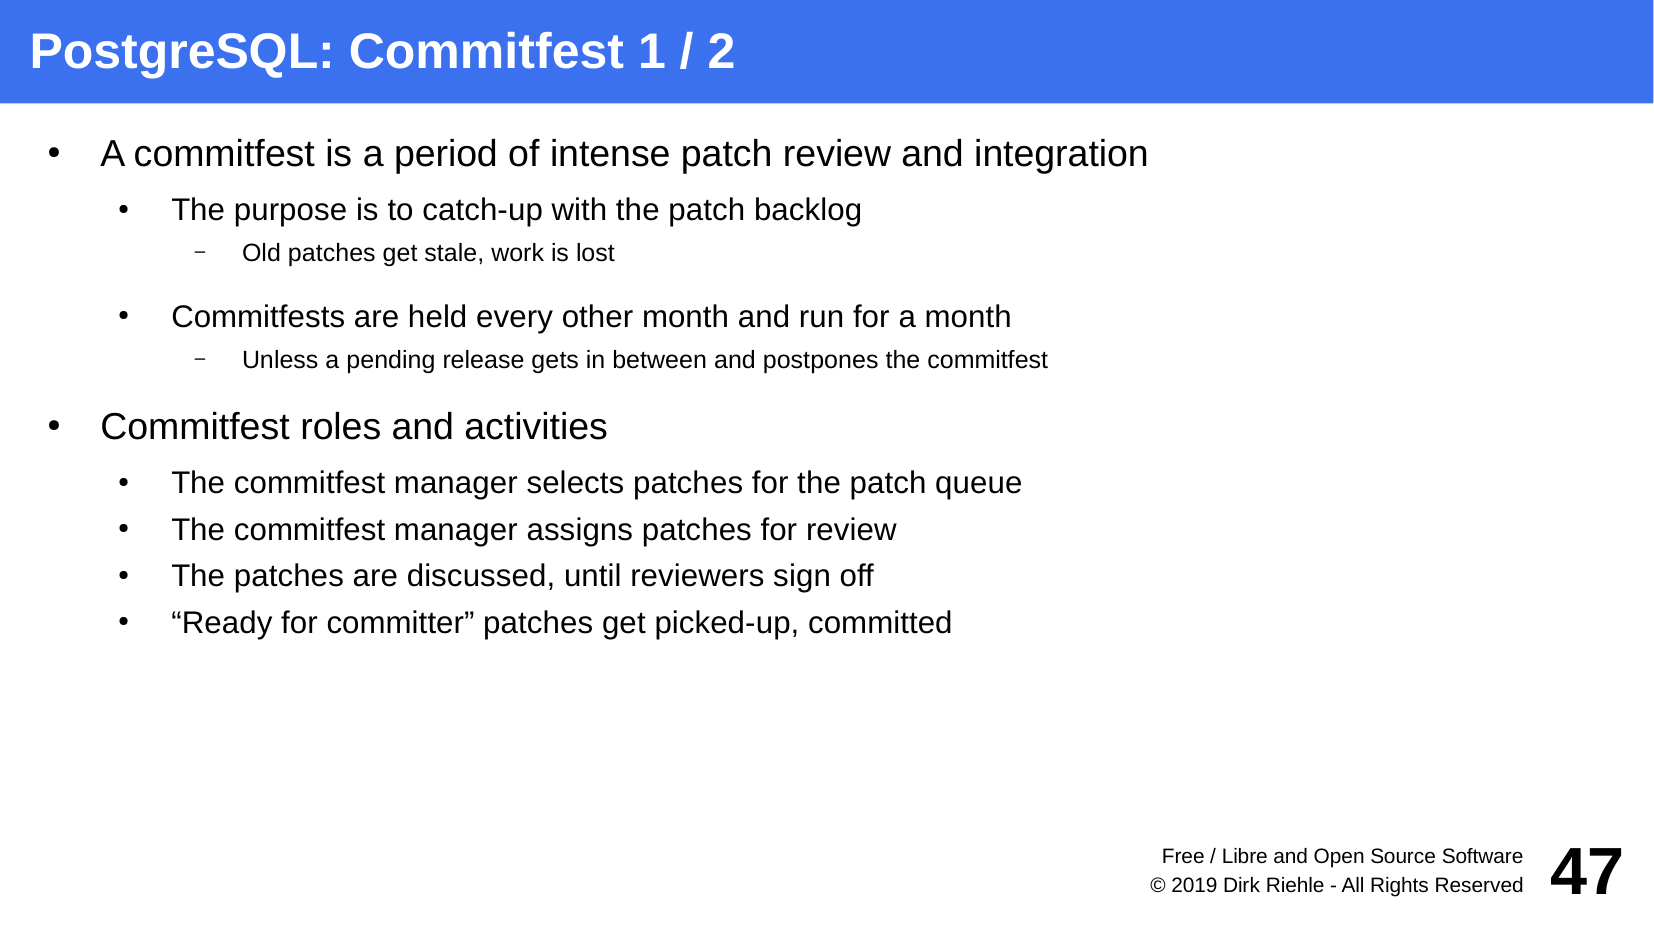

# PostgreSQL: Commitfest 1 / 2
A commitfest is a period of intense patch review and integration
The purpose is to catch-up with the patch backlog
Old patches get stale, work is lost
Commitfests are held every other month and run for a month
Unless a pending release gets in between and postpones the commitfest
Commitfest roles and activities
The commitfest manager selects patches for the patch queue
The commitfest manager assigns patches for review
The patches are discussed, until reviewers sign off
“Ready for committer” patches get picked-up, committed
Free / Libre and Open Source Software
47
© 2019 Dirk Riehle - All Rights Reserved